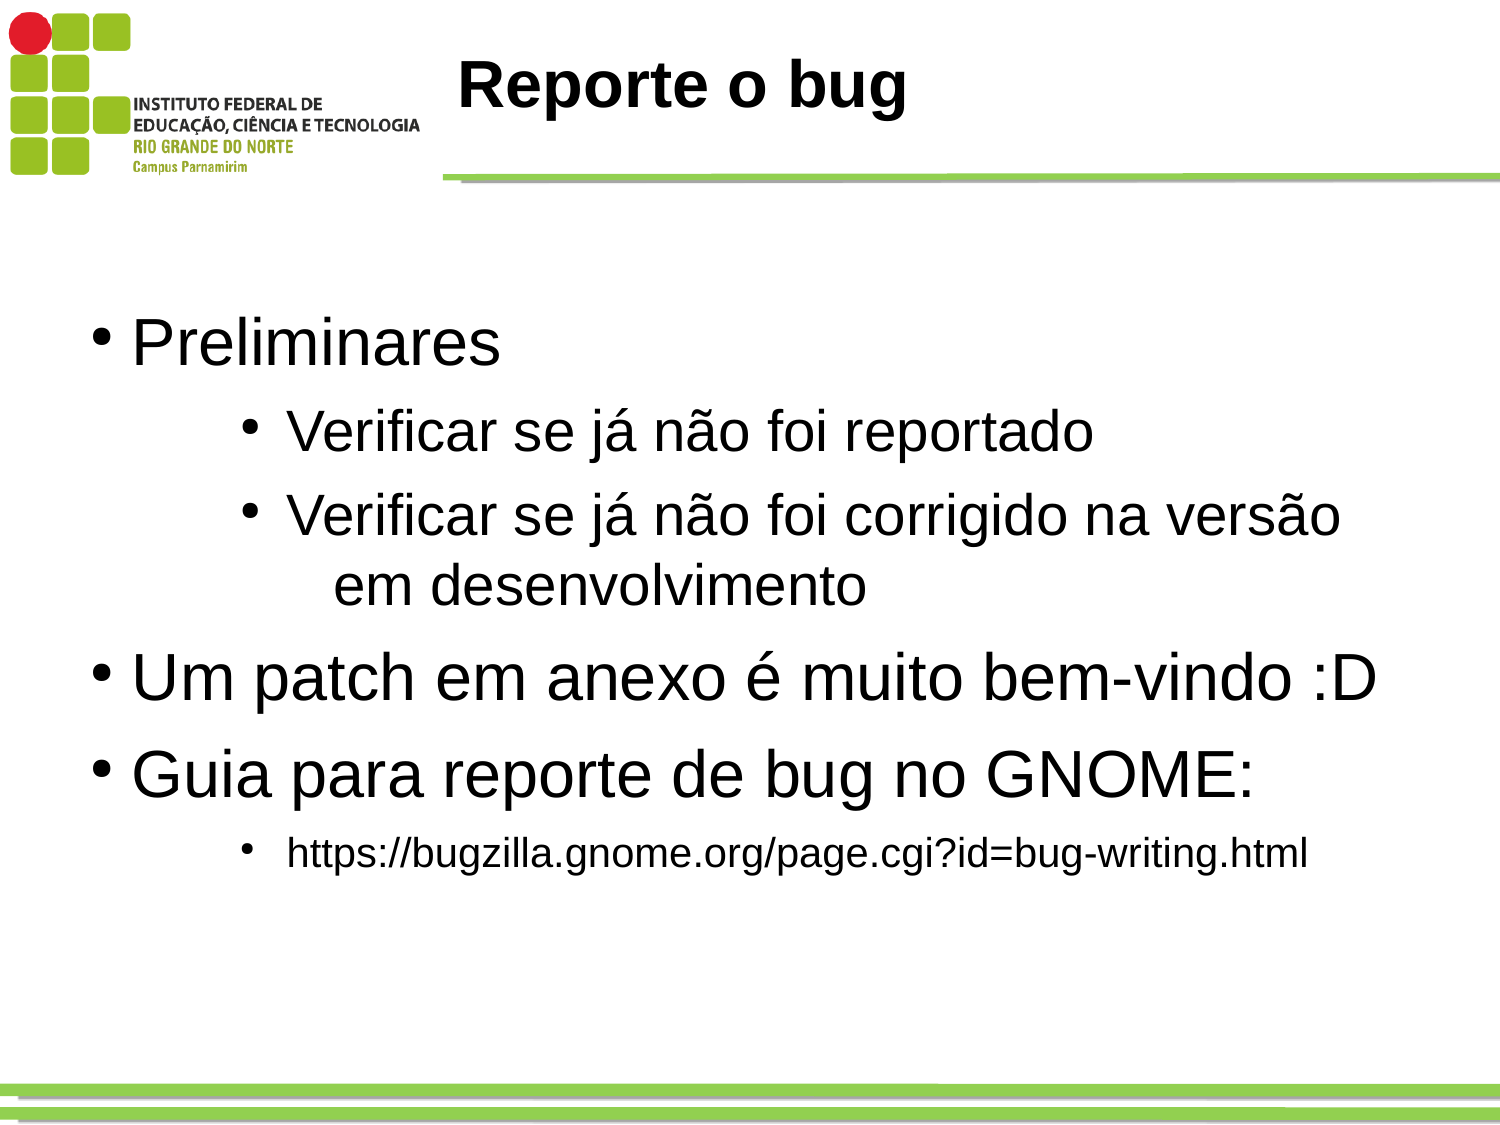

# Reporte o bug
 Preliminares
Verificar se já não foi reportado
Verificar se já não foi corrigido na versão em desenvolvimento
 Um patch em anexo é muito bem-vindo :D
 Guia para reporte de bug no GNOME:
https://bugzilla.gnome.org/page.cgi?id=bug-writing.html